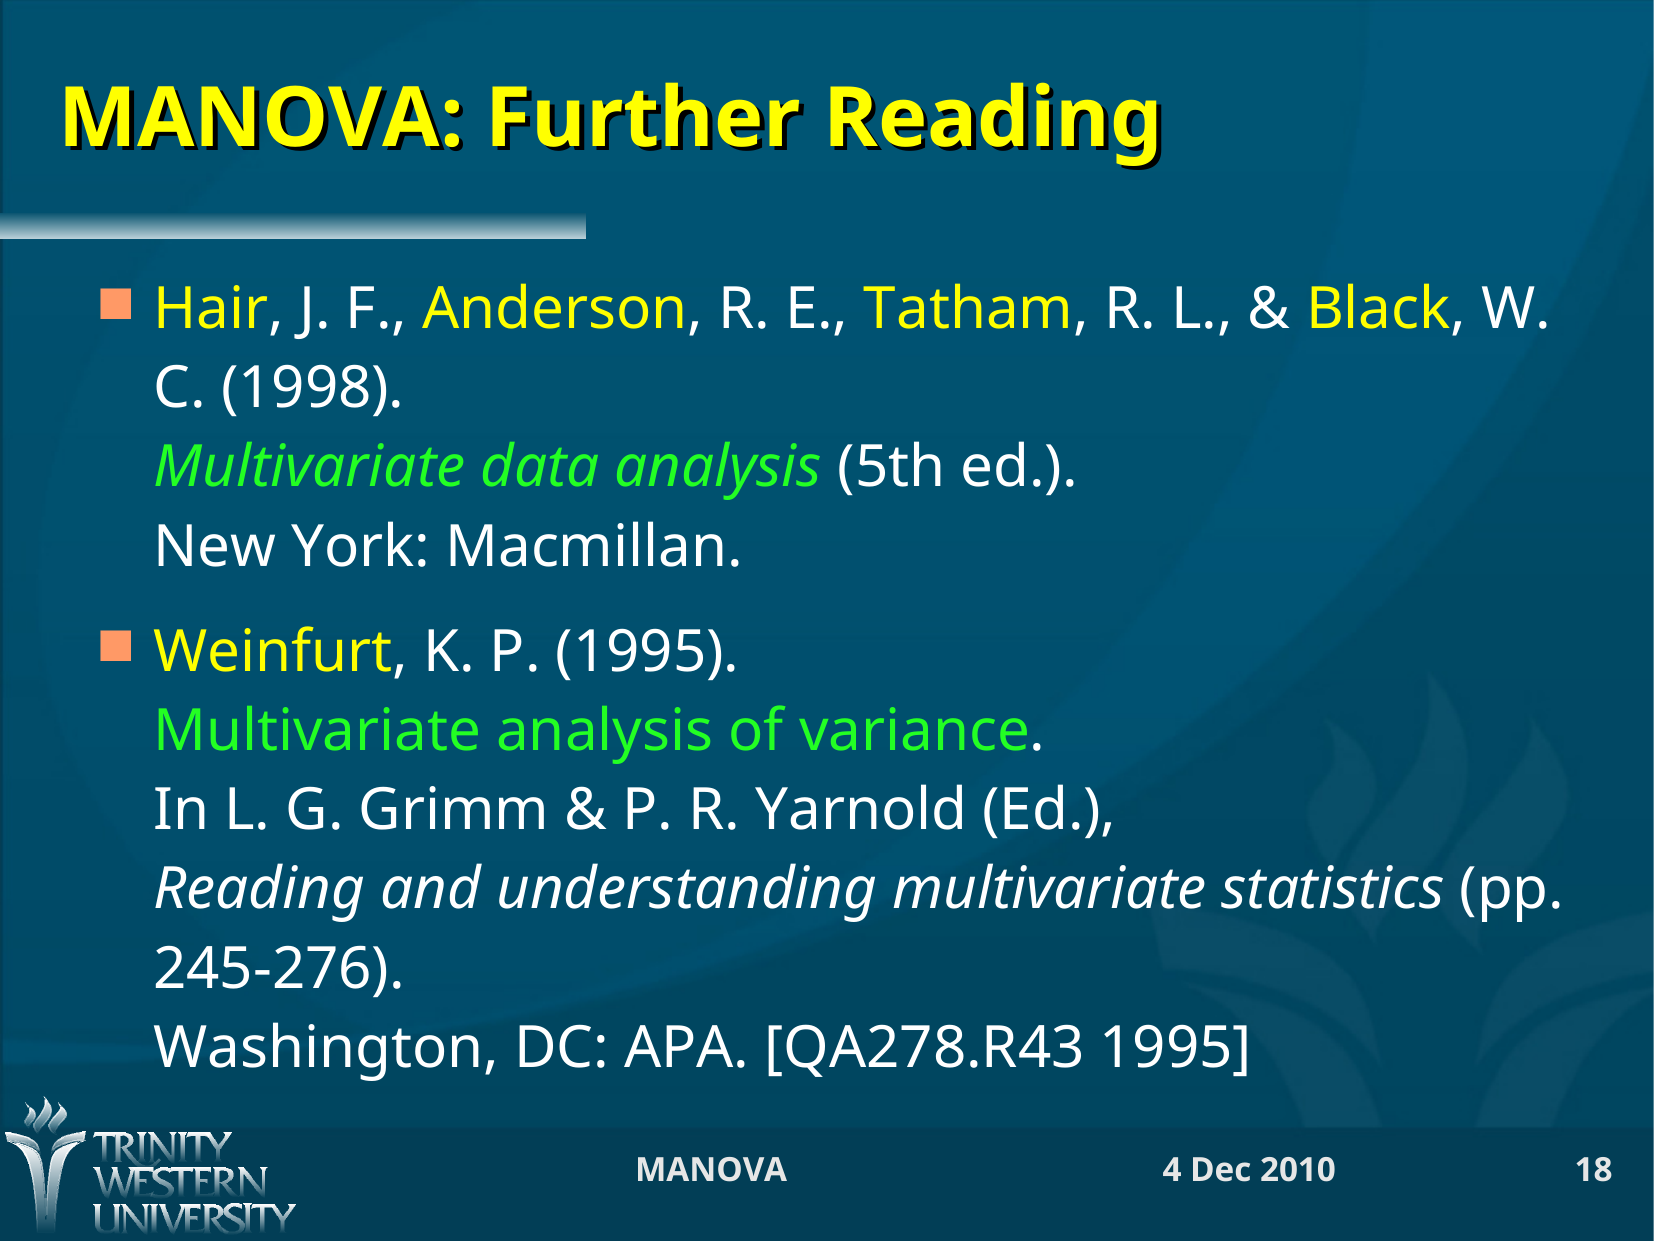

# MANOVA: Further Reading
Hair, J. F., Anderson, R. E., Tatham, R. L., & Black, W. C. (1998).
Multivariate data analysis (5th ed.).
New York: Macmillan.
Weinfurt, K. P. (1995).
Multivariate analysis of variance.
In L. G. Grimm & P. R. Yarnold (Ed.),
Reading and understanding multivariate statistics (pp. 245-276).
Washington, DC: APA. [QA278.R43 1995]
MANOVA
4 Dec 2010
18